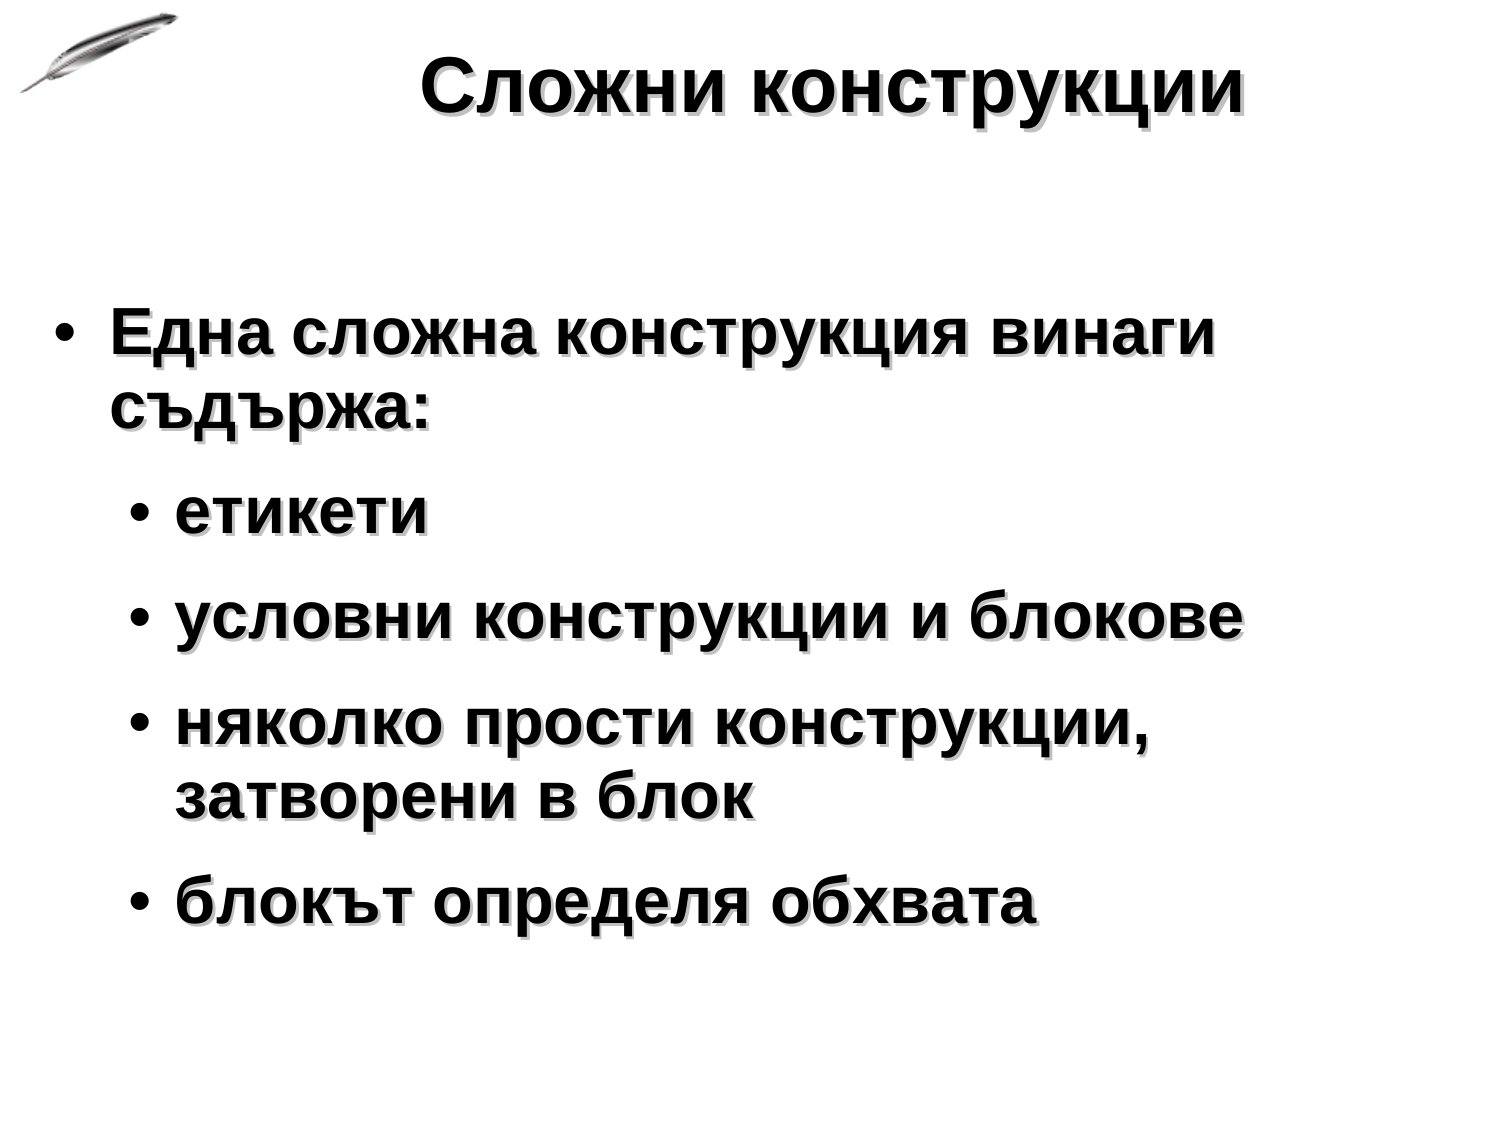

# Сложни конструкции
Една сложна конструкция винаги съдържа:
етикети
условни конструкции и блокове
няколко прости конструкции, затворени в блок
блокът определя обхвата